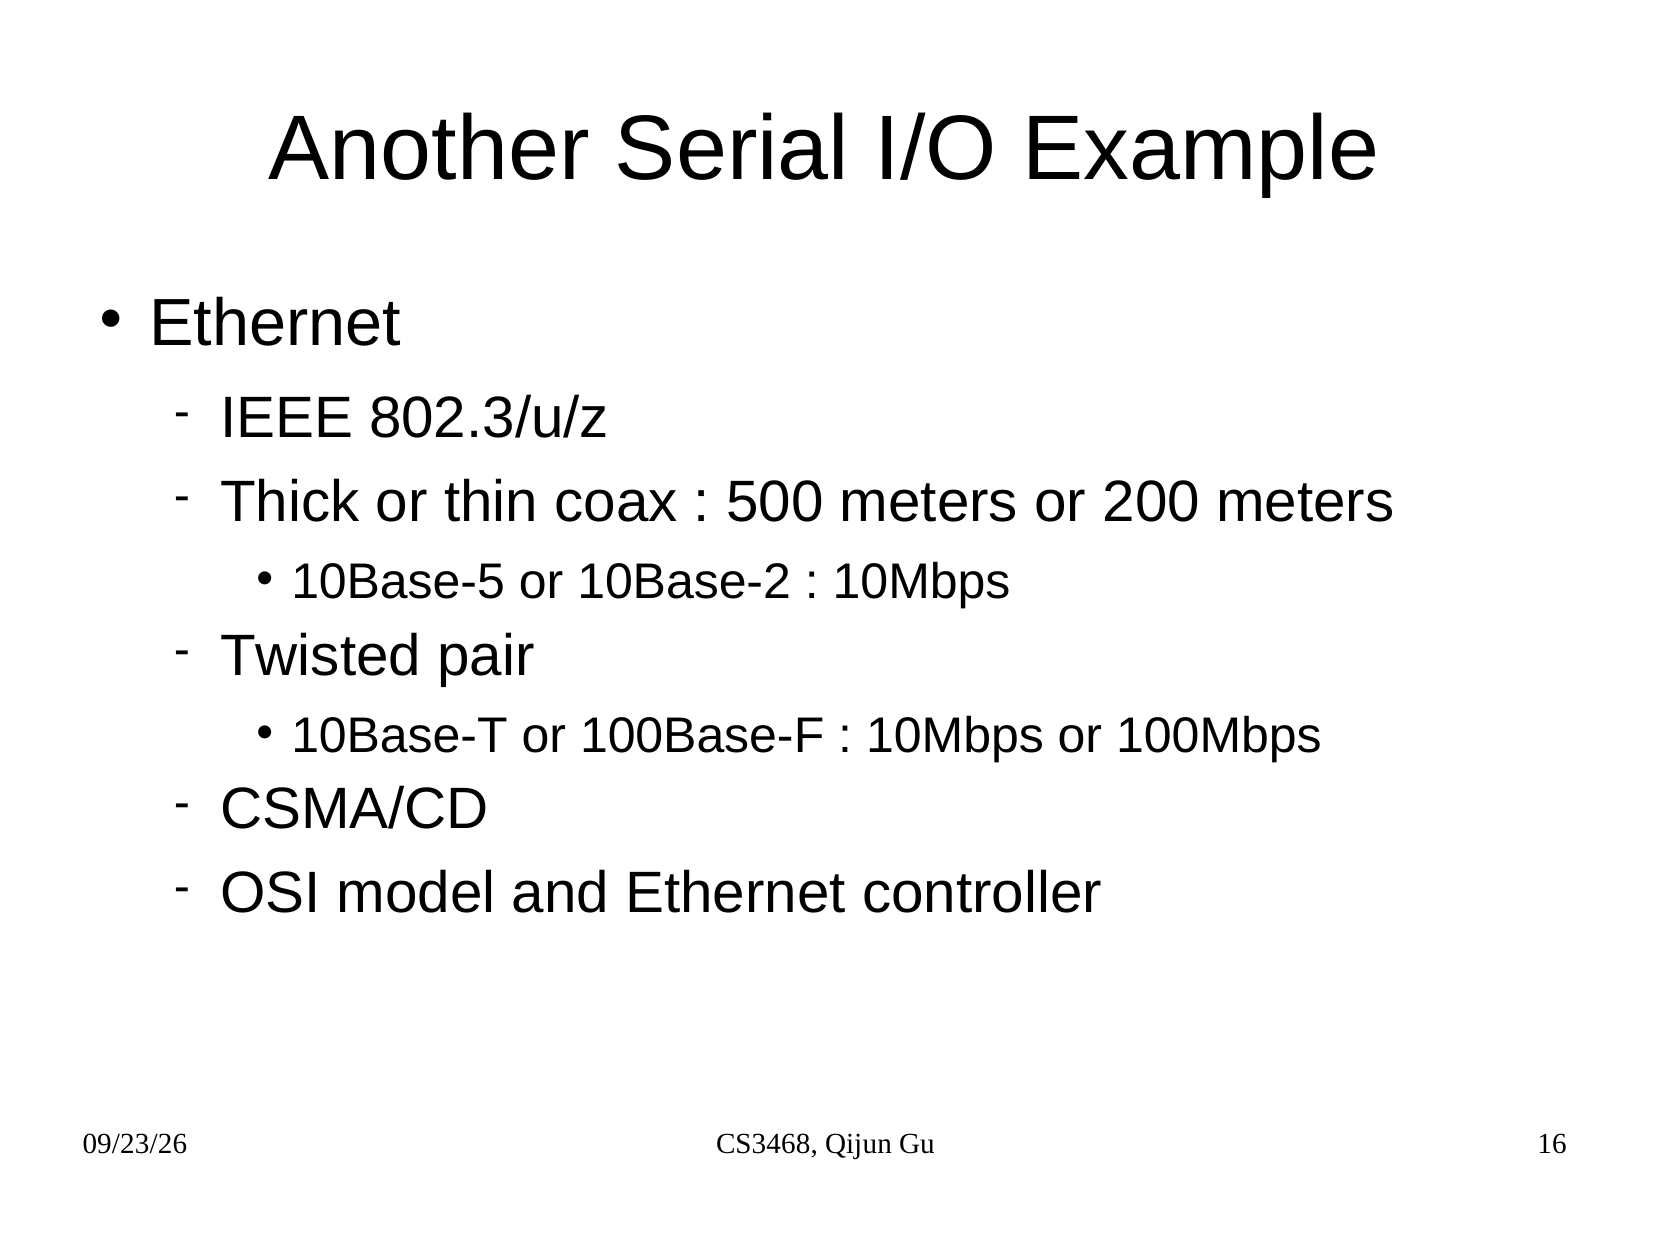

# Another Serial I/O Example
Ethernet
IEEE 802.3/u/z
Thick or thin coax : 500 meters or 200 meters
10Base-5 or 10Base-2 : 10Mbps
Twisted pair
10Base-T or 100Base-F : 10Mbps or 100Mbps
CSMA/CD
OSI model and Ethernet controller
CS3468, Qijun Gu
16